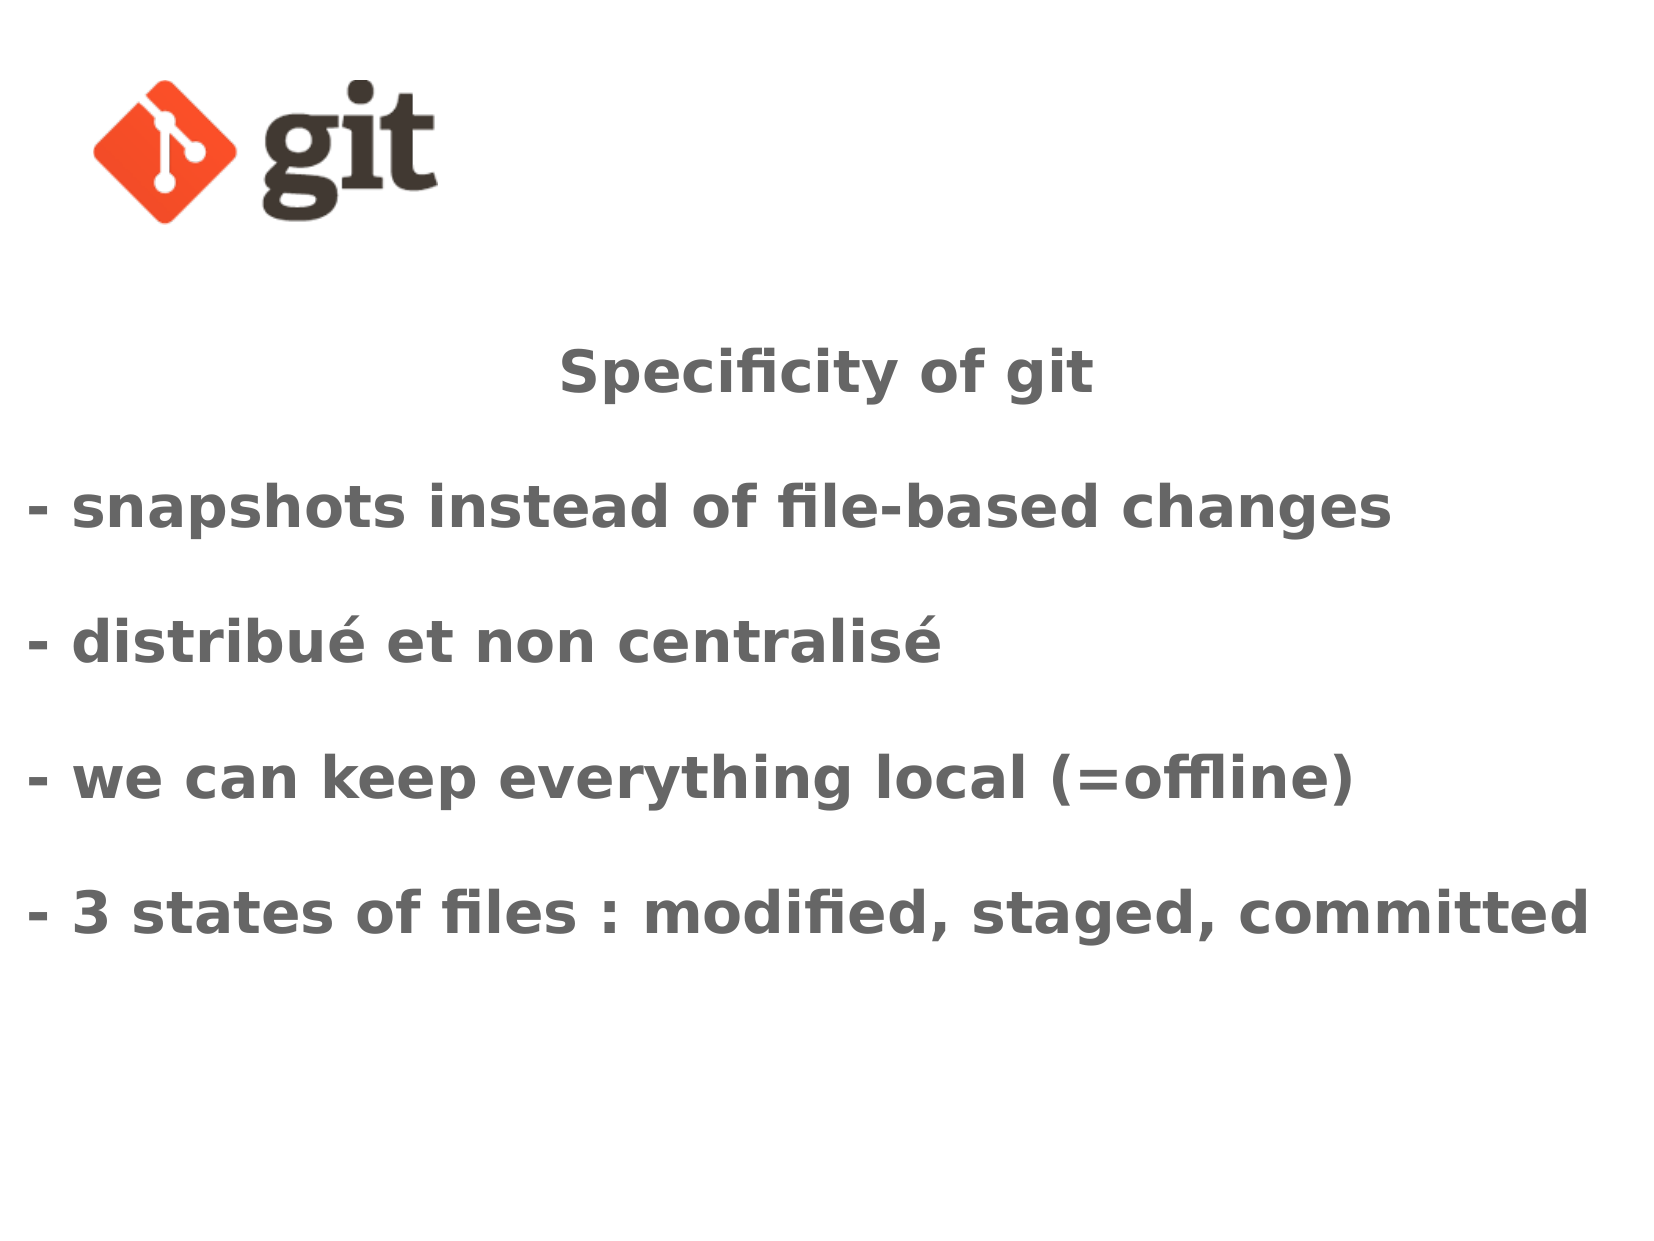

Specificity of git
- snapshots instead of file-based changes
- distribué et non centralisé
- we can keep everything local (=offline)
- 3 states of files : modified, staged, committed